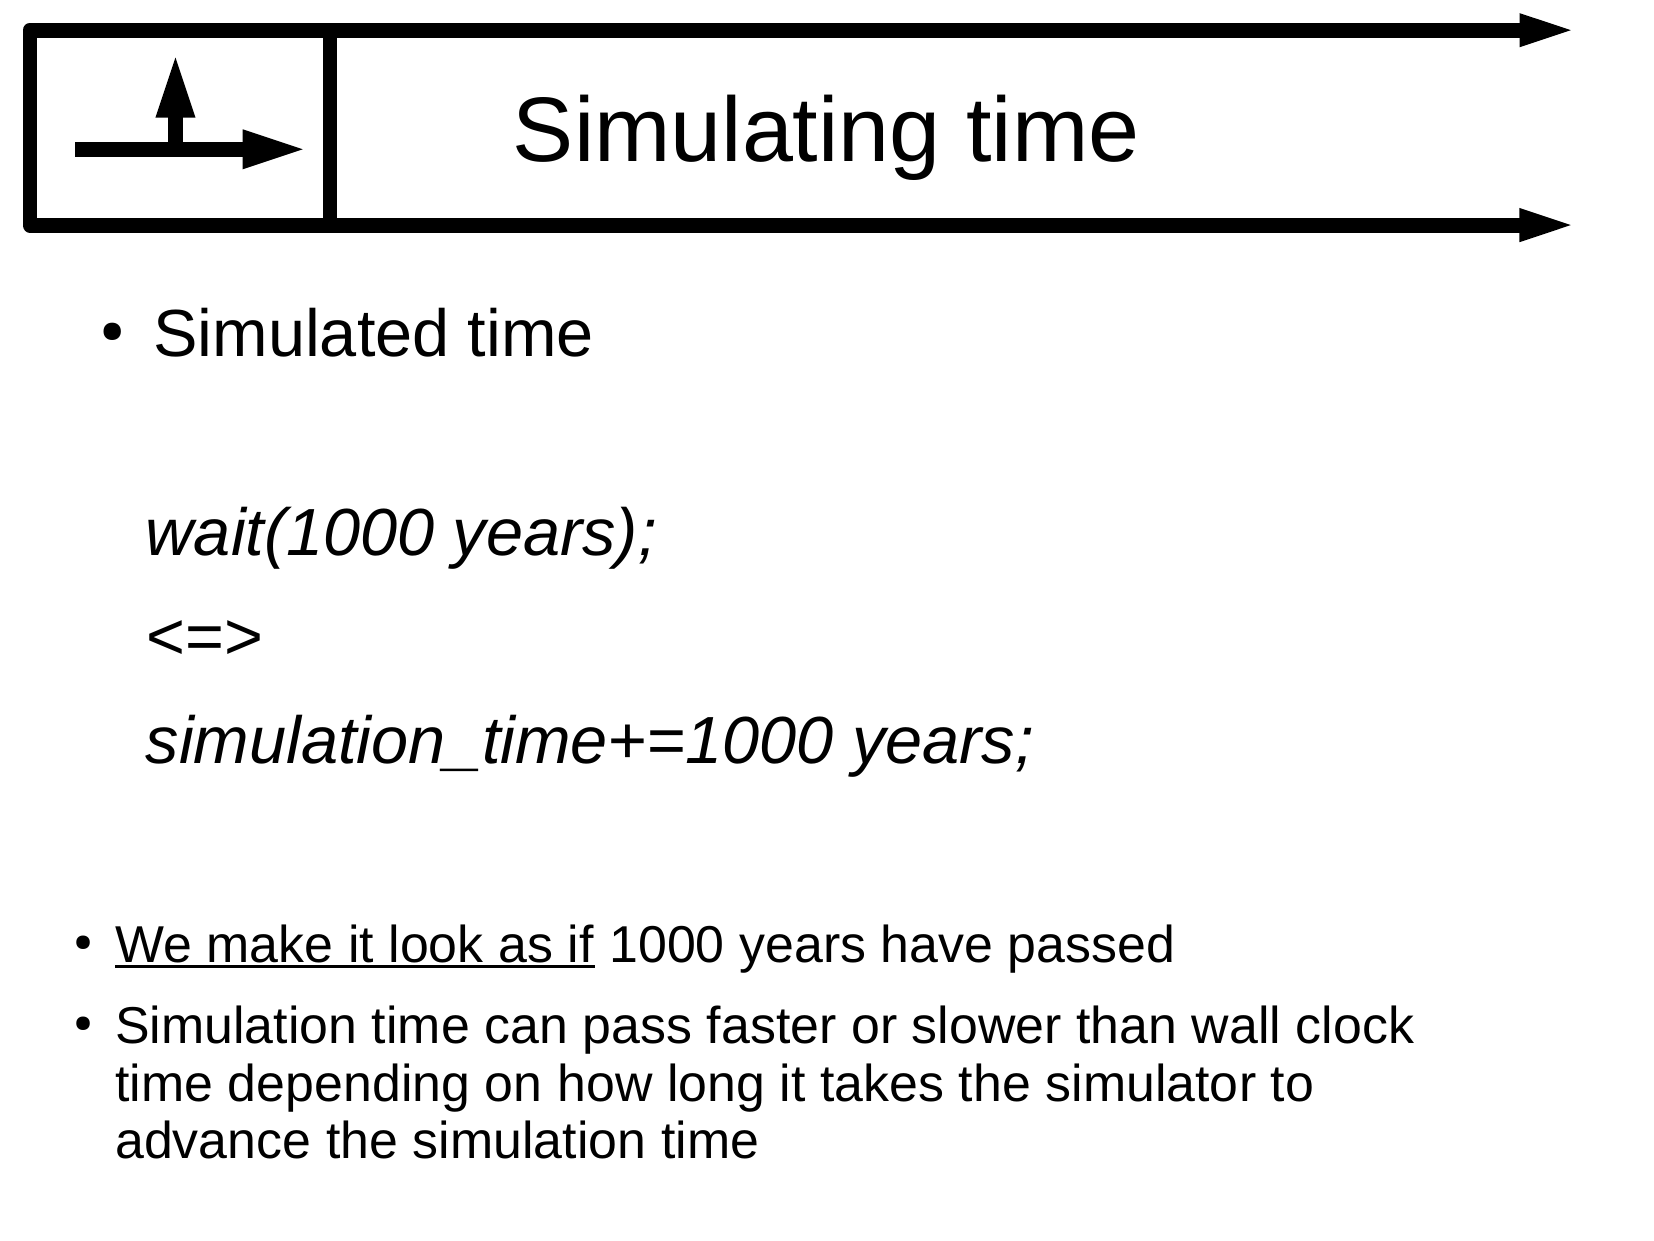

# Simulating time
Simulated time
wait(1000 years);
<=>
simulation_time+=1000 years;
We make it look as if 1000 years have passed
Simulation time can pass faster or slower than wall clock time depending on how long it takes the simulator to advance the simulation time